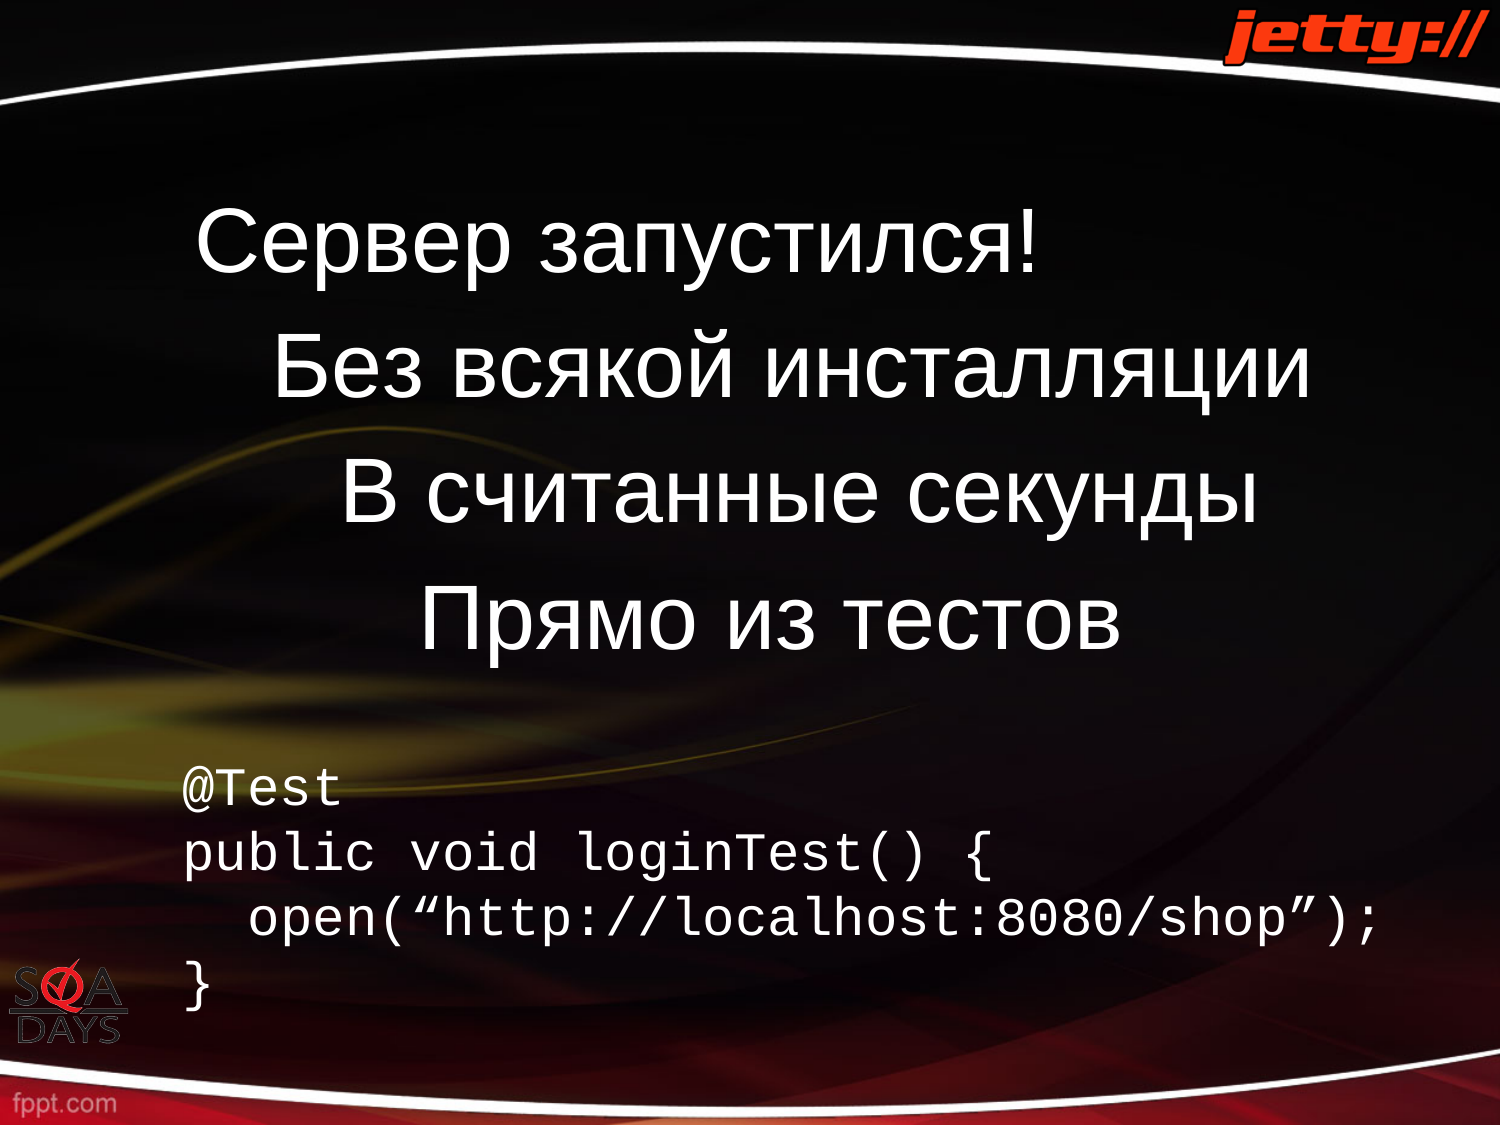

Сервер запустился!
Без всякой инсталляции
В считанные секунды
Прямо из тестов
@Test
public void loginTest() {
 open(“http://localhost:8080/shop”);
}